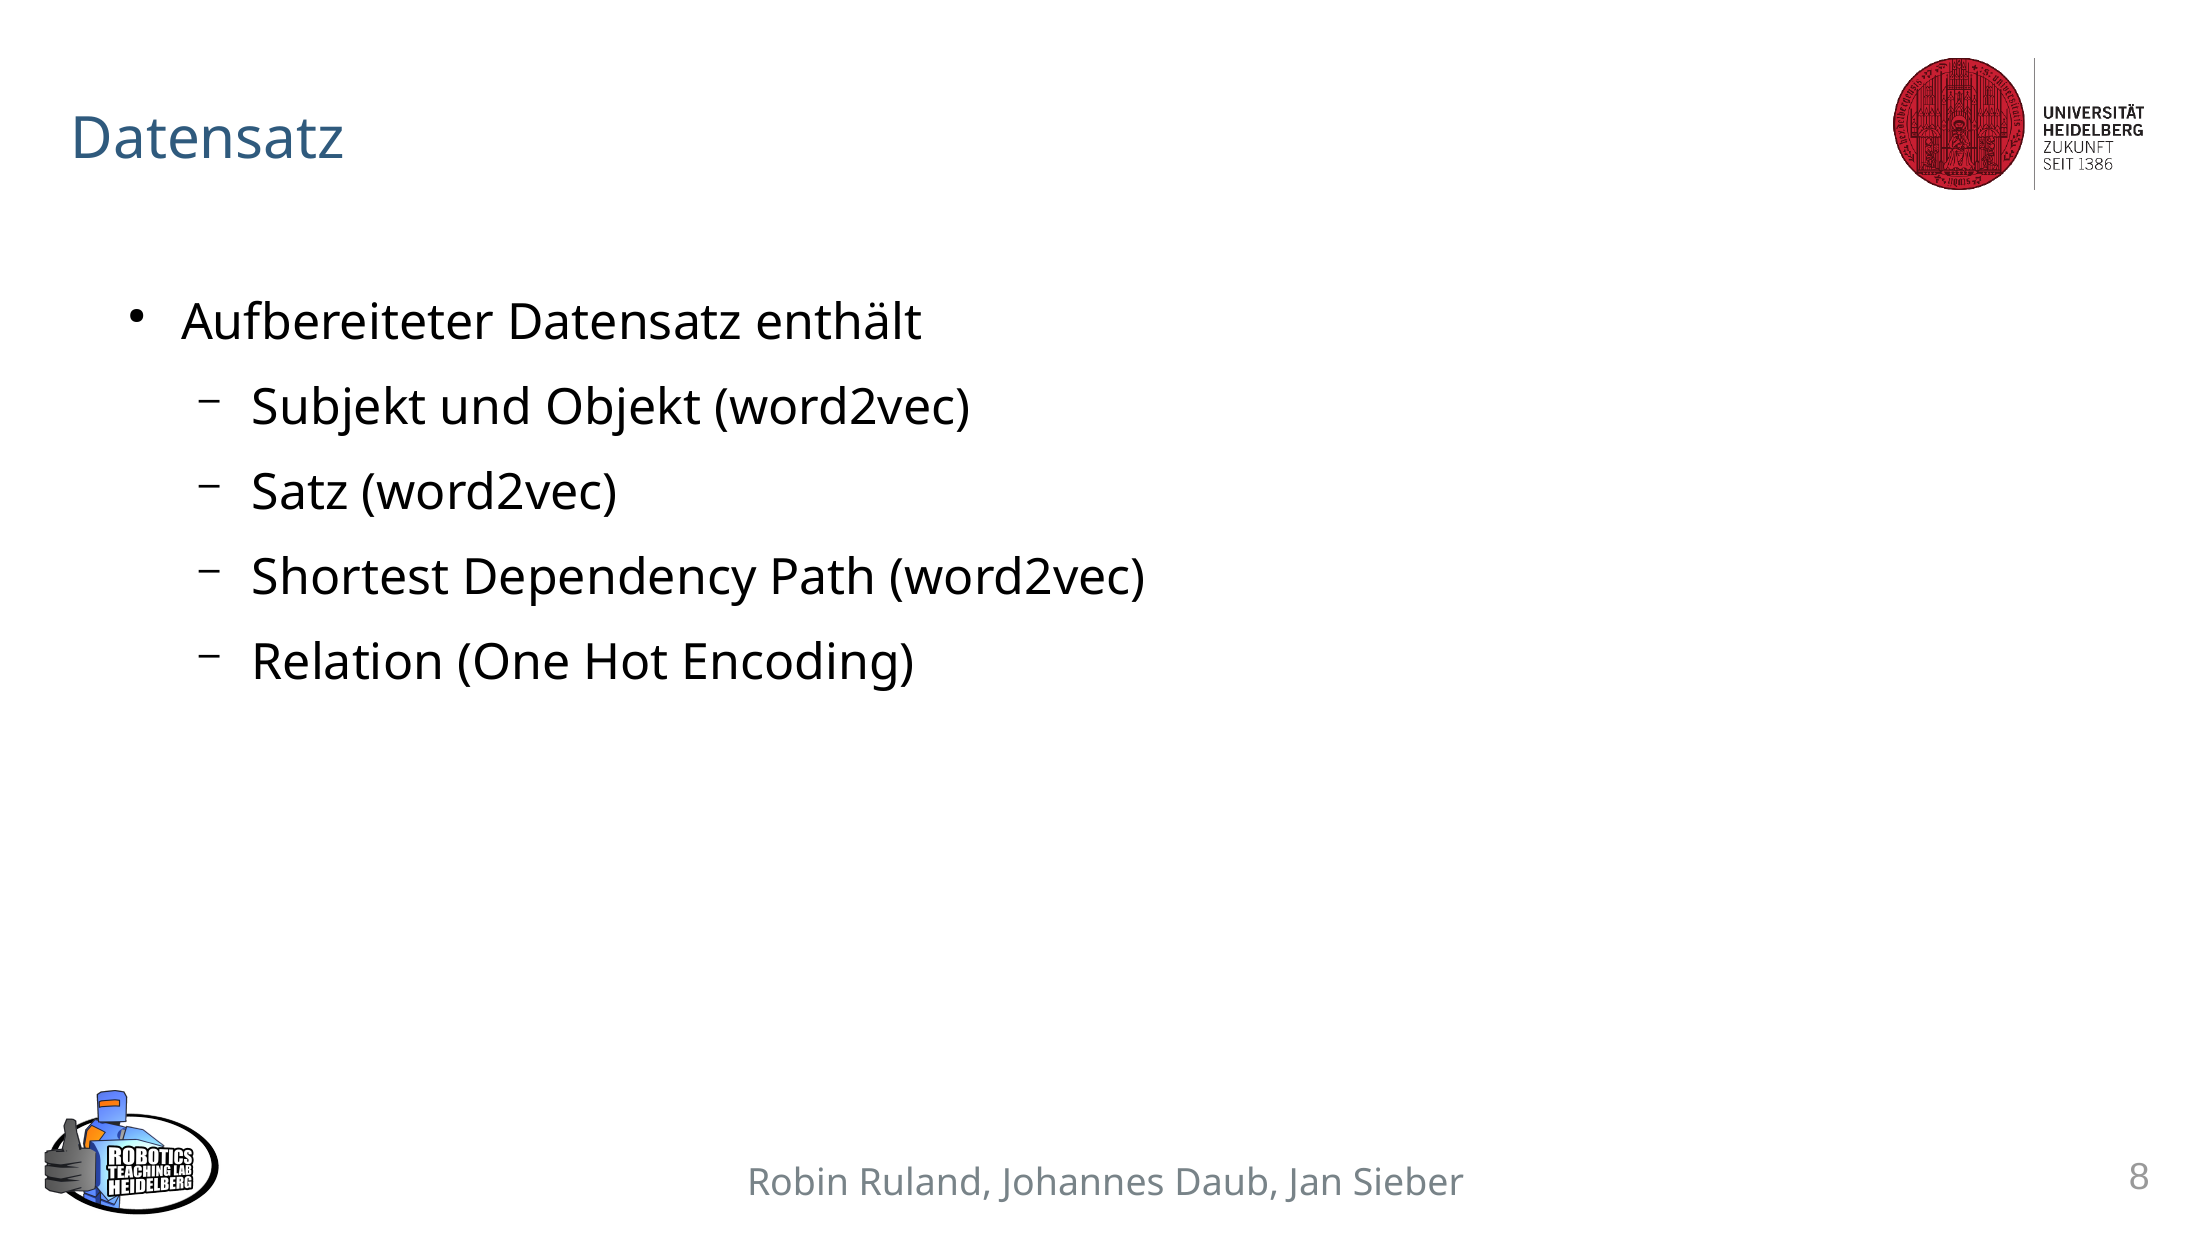

# Datensatz
Aufbereiteter Datensatz enthält
Subjekt und Objekt (word2vec)
Satz (word2vec)
Shortest Dependency Path (word2vec)
Relation (One Hot Encoding)